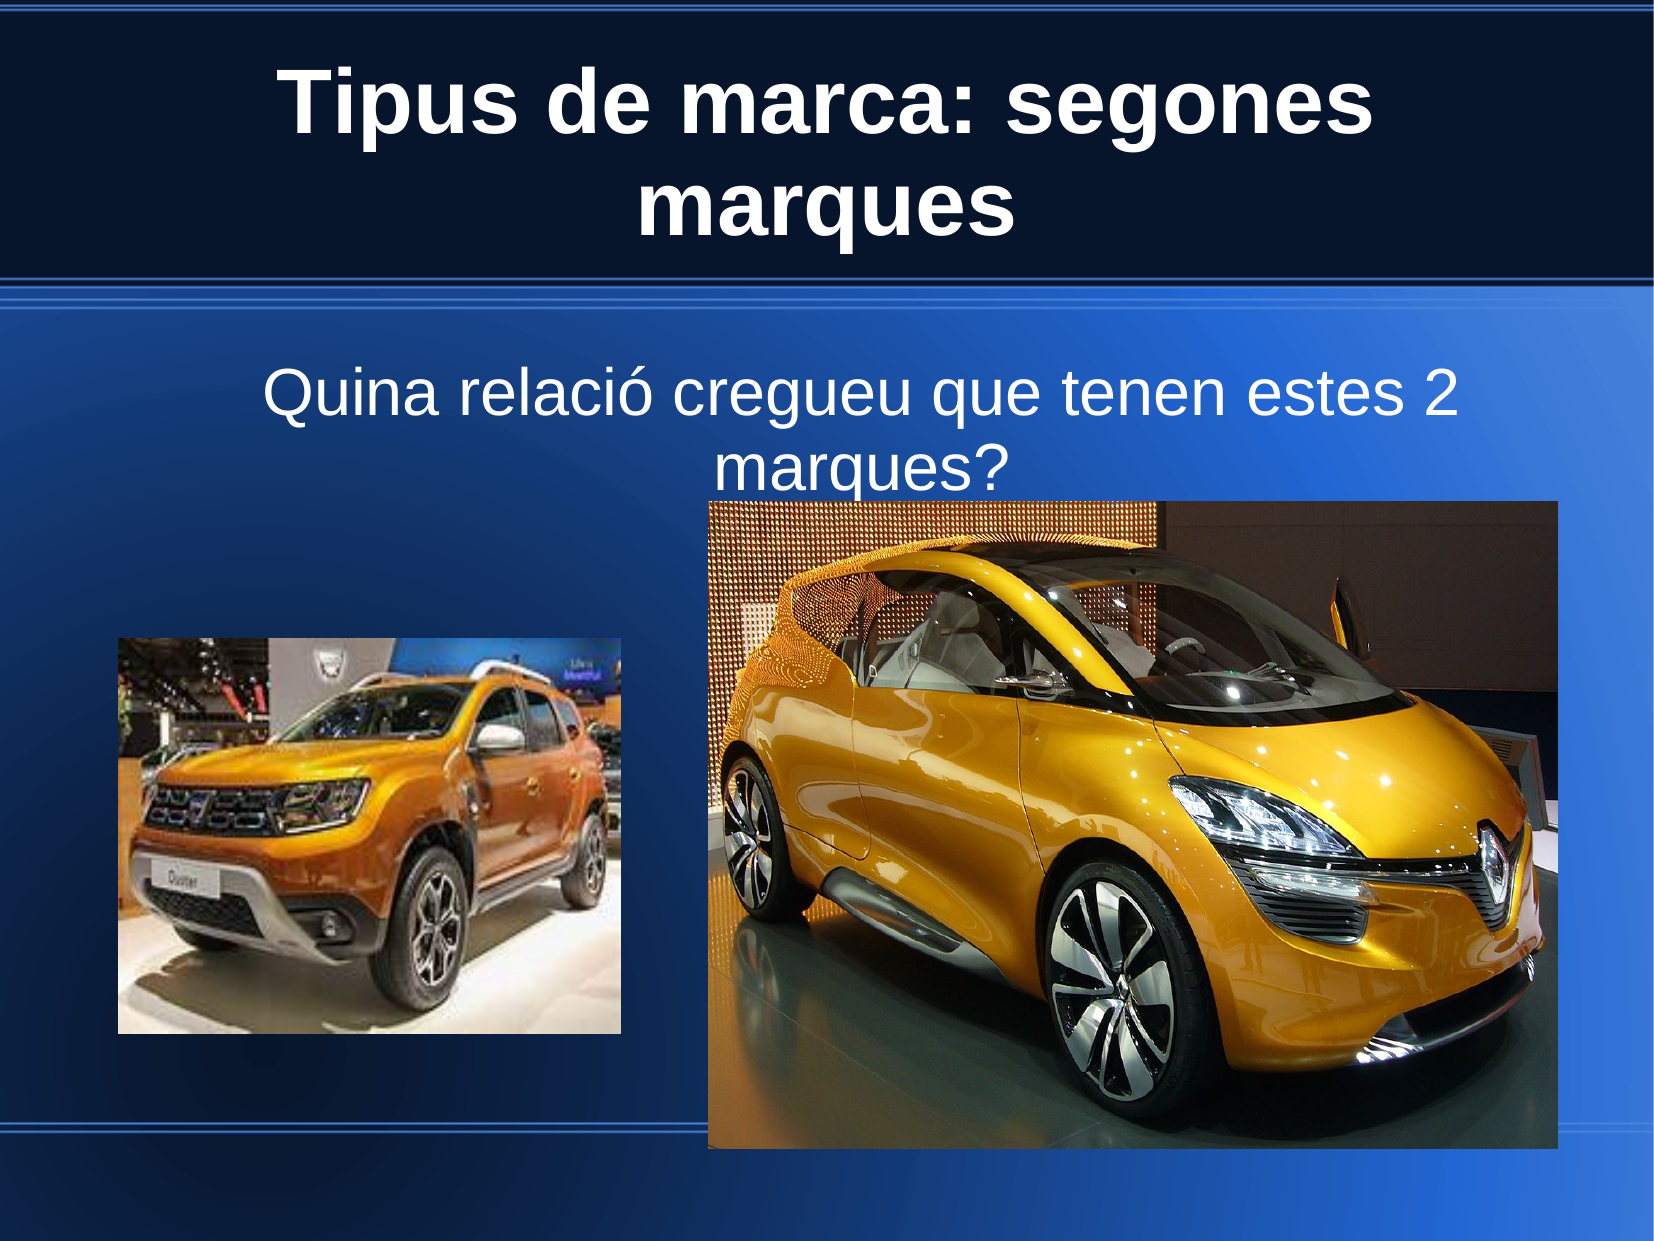

# Tipus de marca: segones marques
Quina relació cregueu que tenen estes 2 marques?